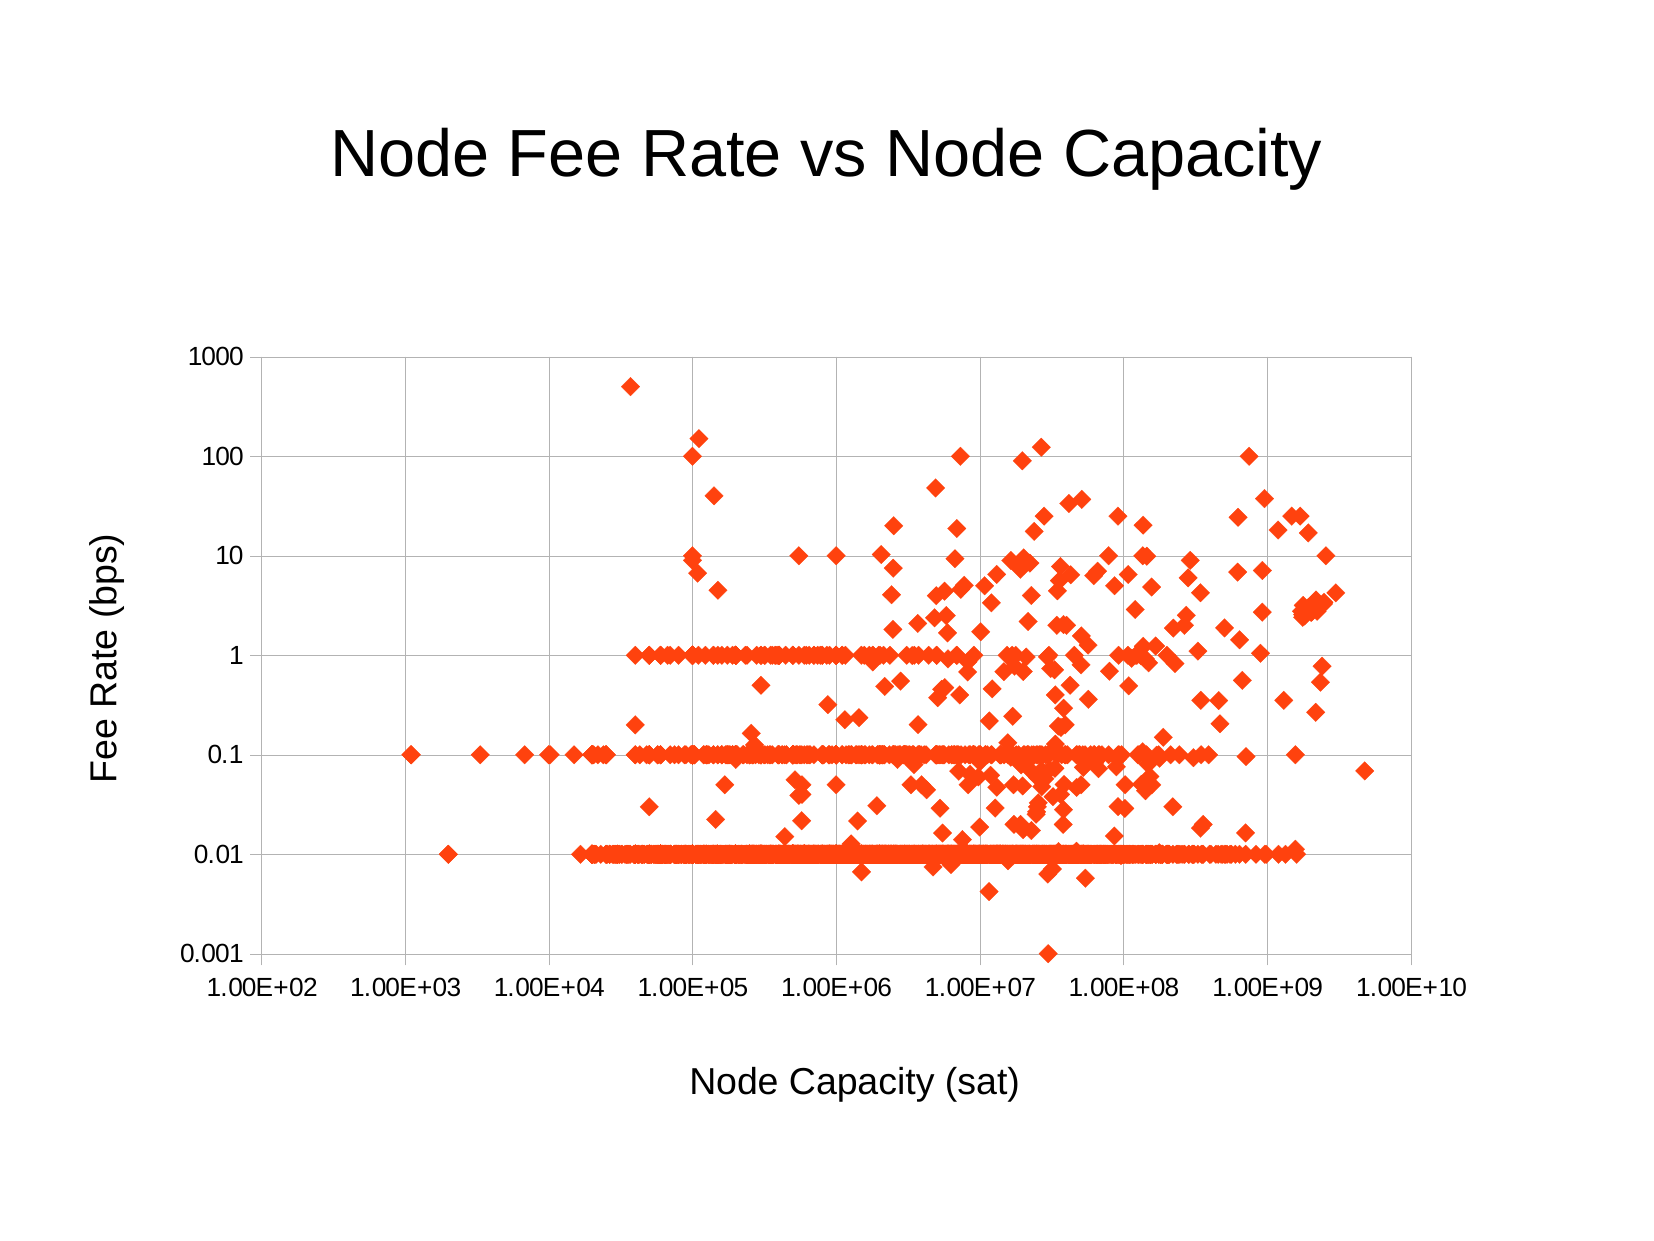

# Node Fee Rate vs Node Capacity
Fee Rate (bps)
Node Capacity (sat)